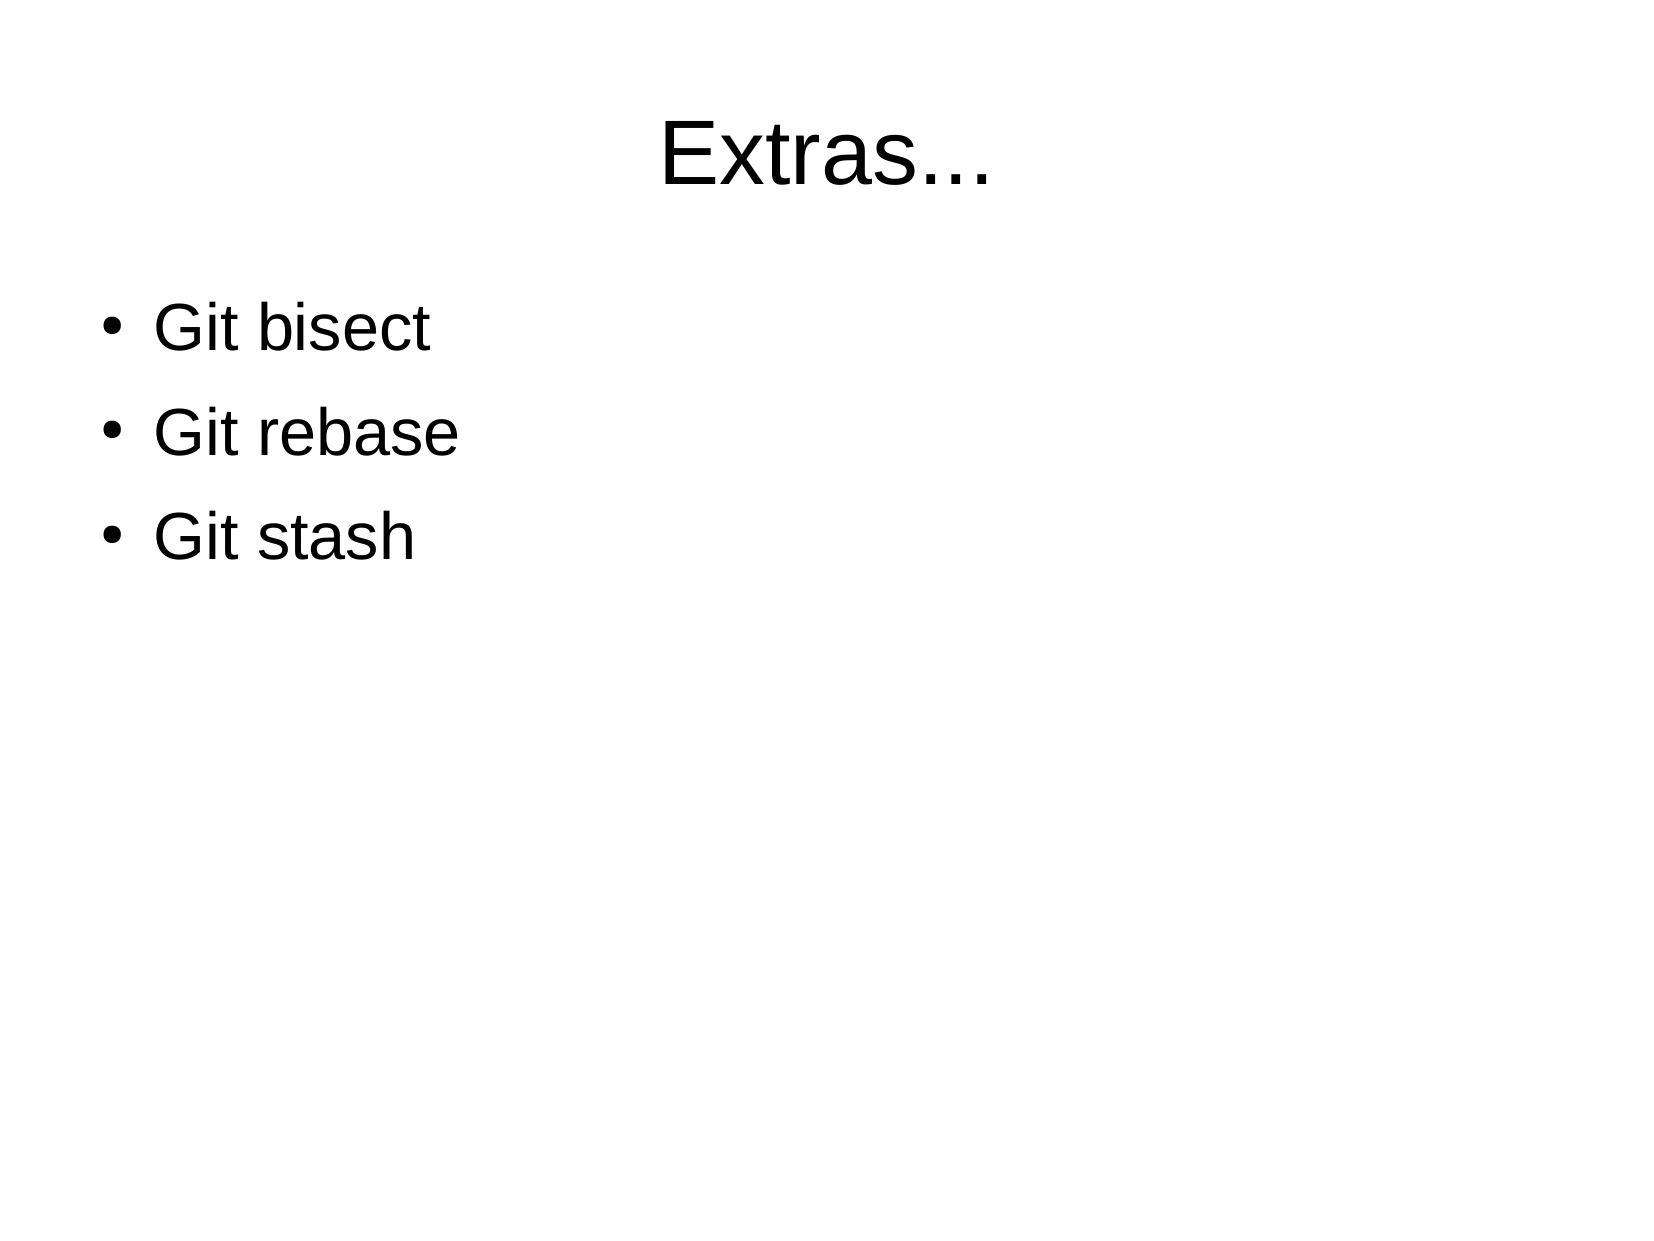

# Extras...
Git bisect
Git rebase
Git stash